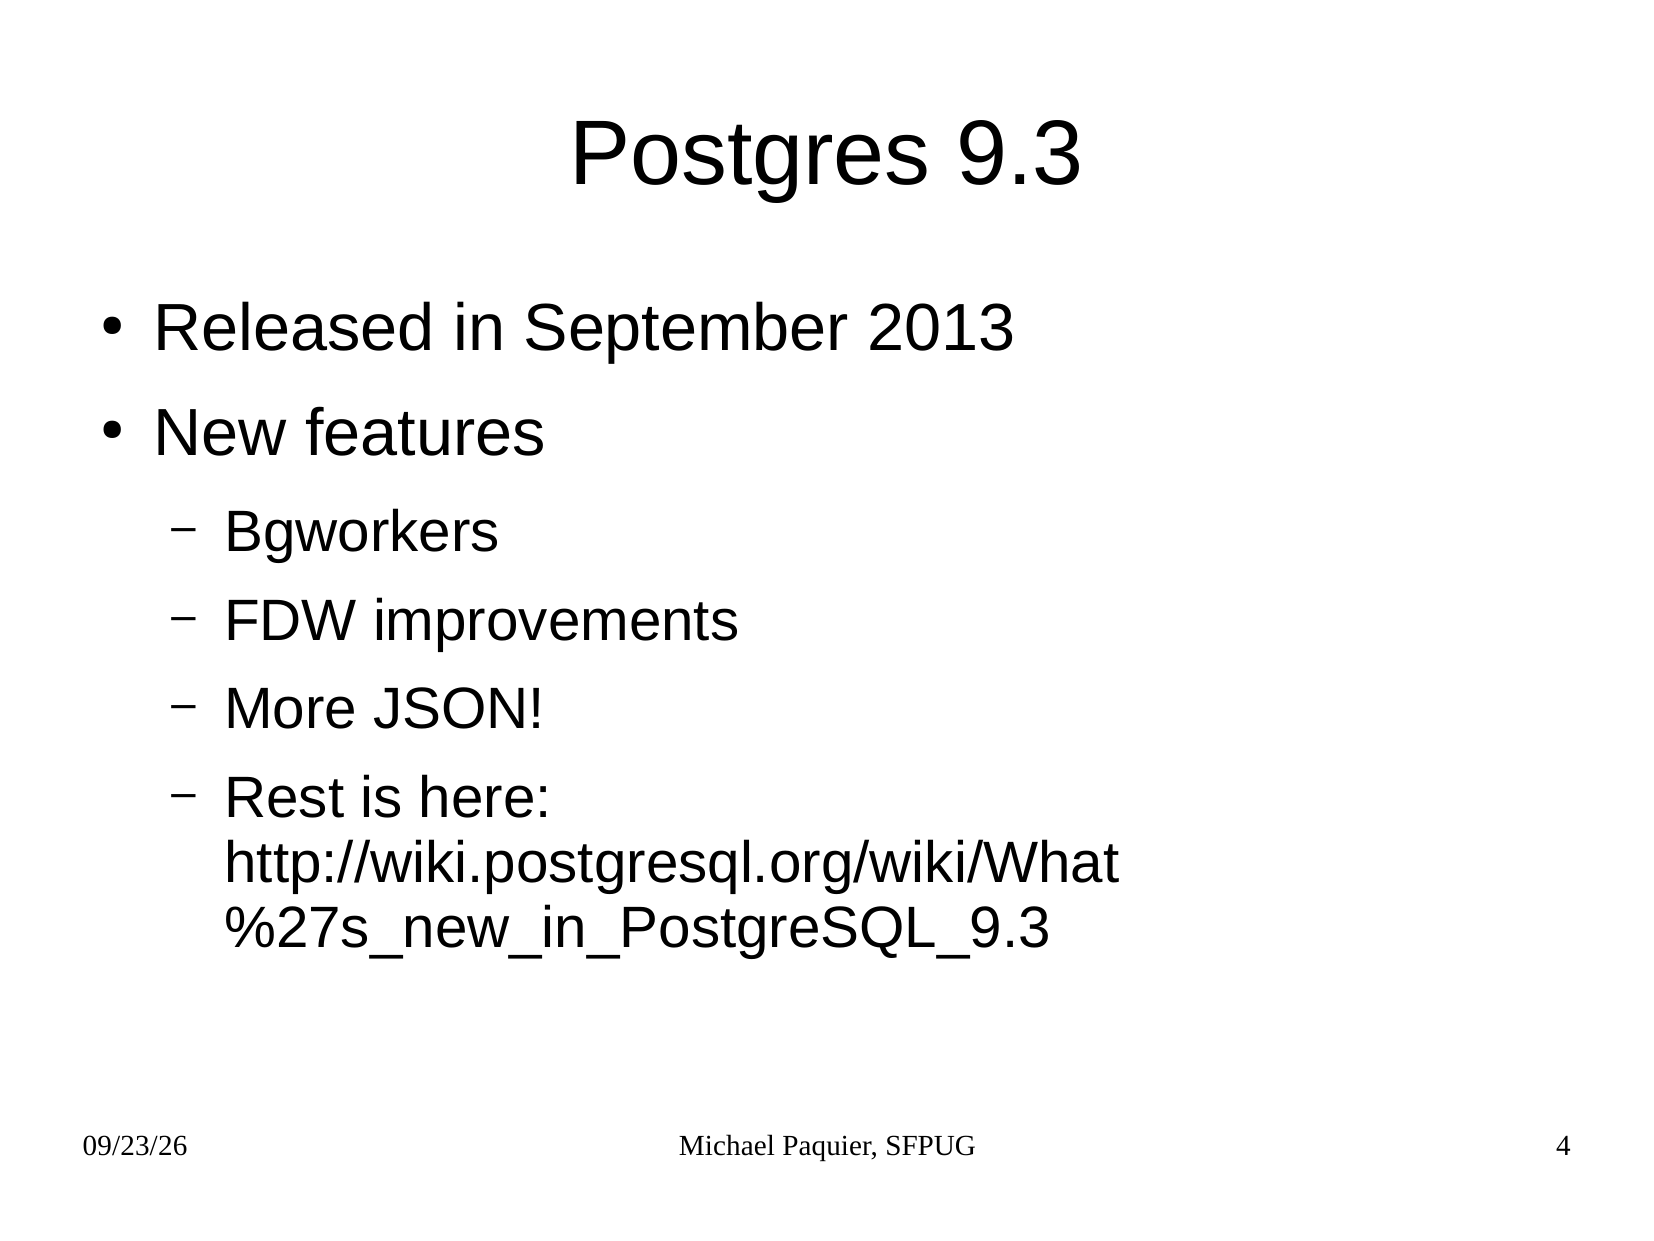

# Postgres 9.3
Released in September 2013
New features
Bgworkers
FDW improvements
More JSON!
Rest is here:
http://wiki.postgresql.org/wiki/What%27s_new_in_PostgreSQL_9.3
Michael Paquier, SFPUG
4